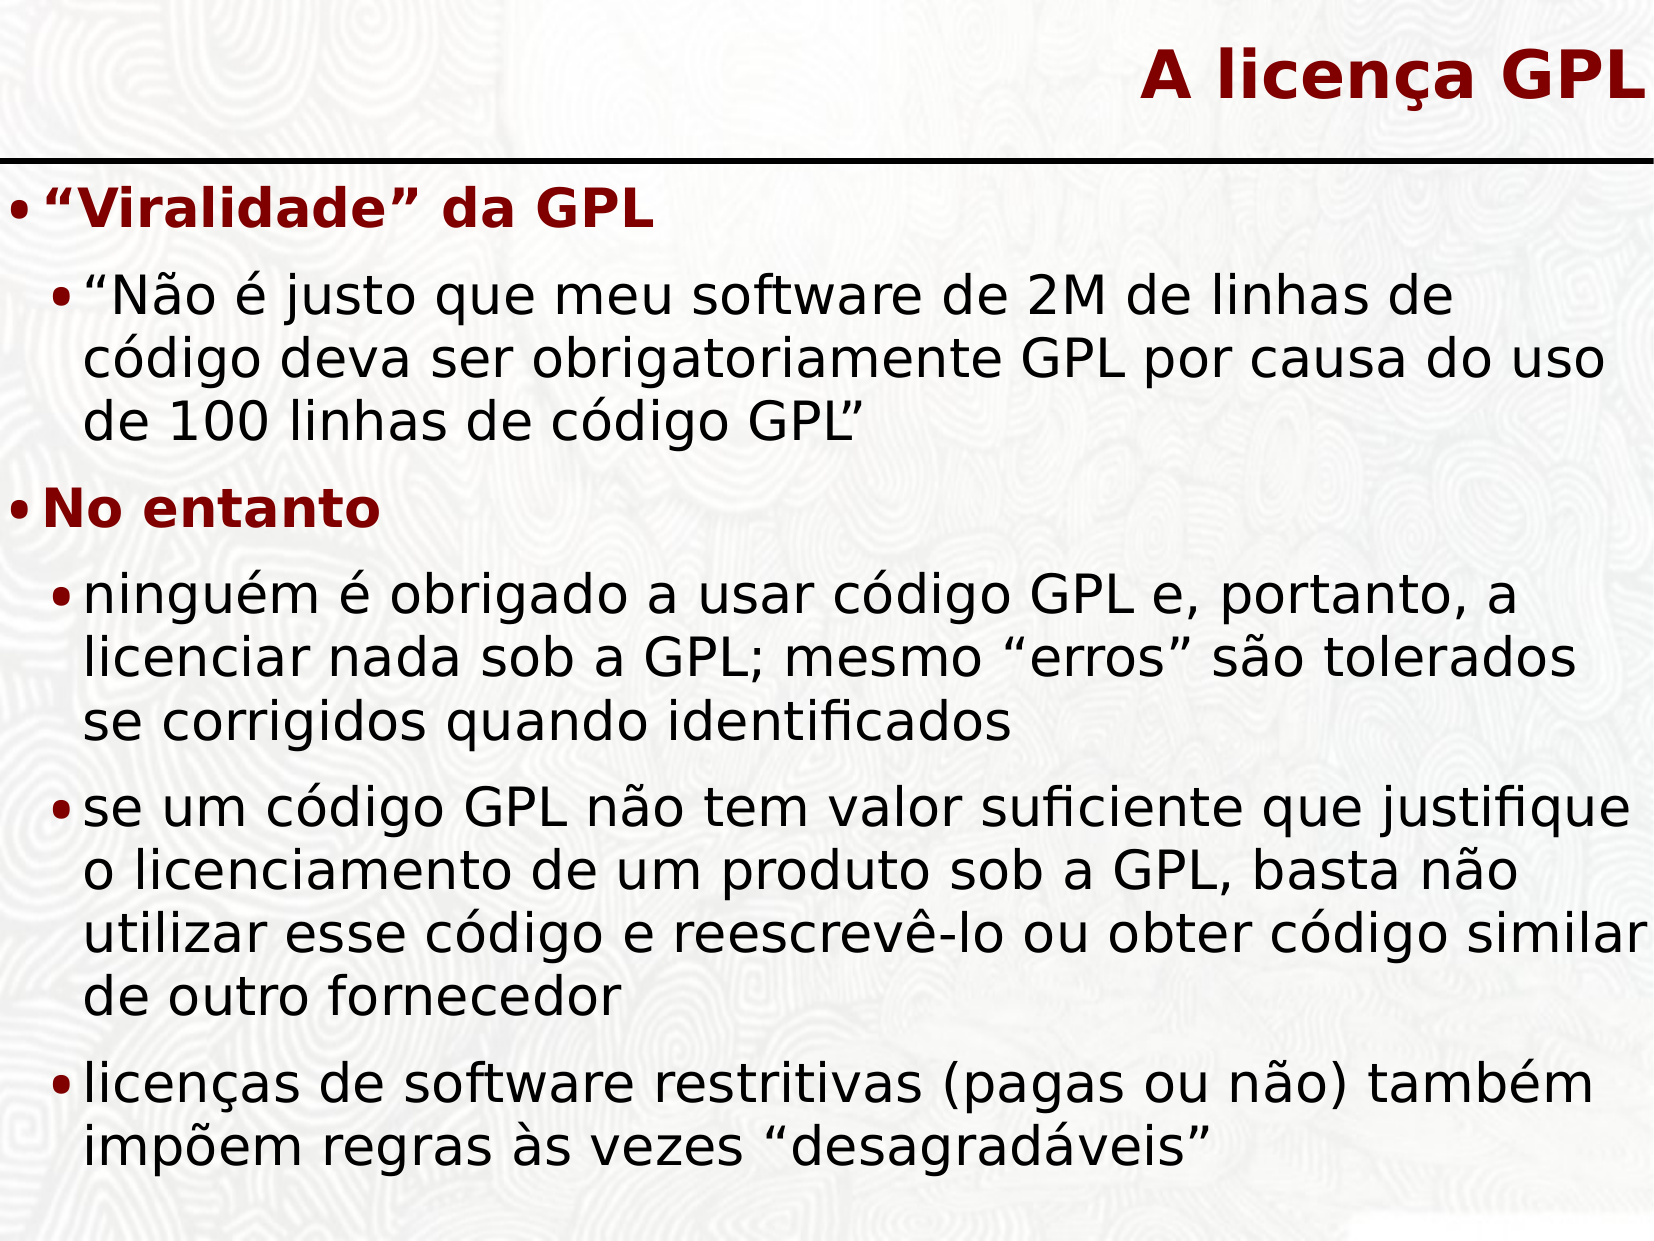

# A licença GPL
“Viralidade” da GPL
“Não é justo que meu software de 2M de linhas de código deva ser obrigatoriamente GPL por causa do uso de 100 linhas de código GPL”
No entanto
ninguém é obrigado a usar código GPL e, portanto, a licenciar nada sob a GPL; mesmo “erros” são tolerados se corrigidos quando identificados
se um código GPL não tem valor suficiente que justifique o licenciamento de um produto sob a GPL, basta não utilizar esse código e reescrevê-lo ou obter código similar de outro fornecedor
licenças de software restritivas (pagas ou não) também impõem regras às vezes “desagradáveis”